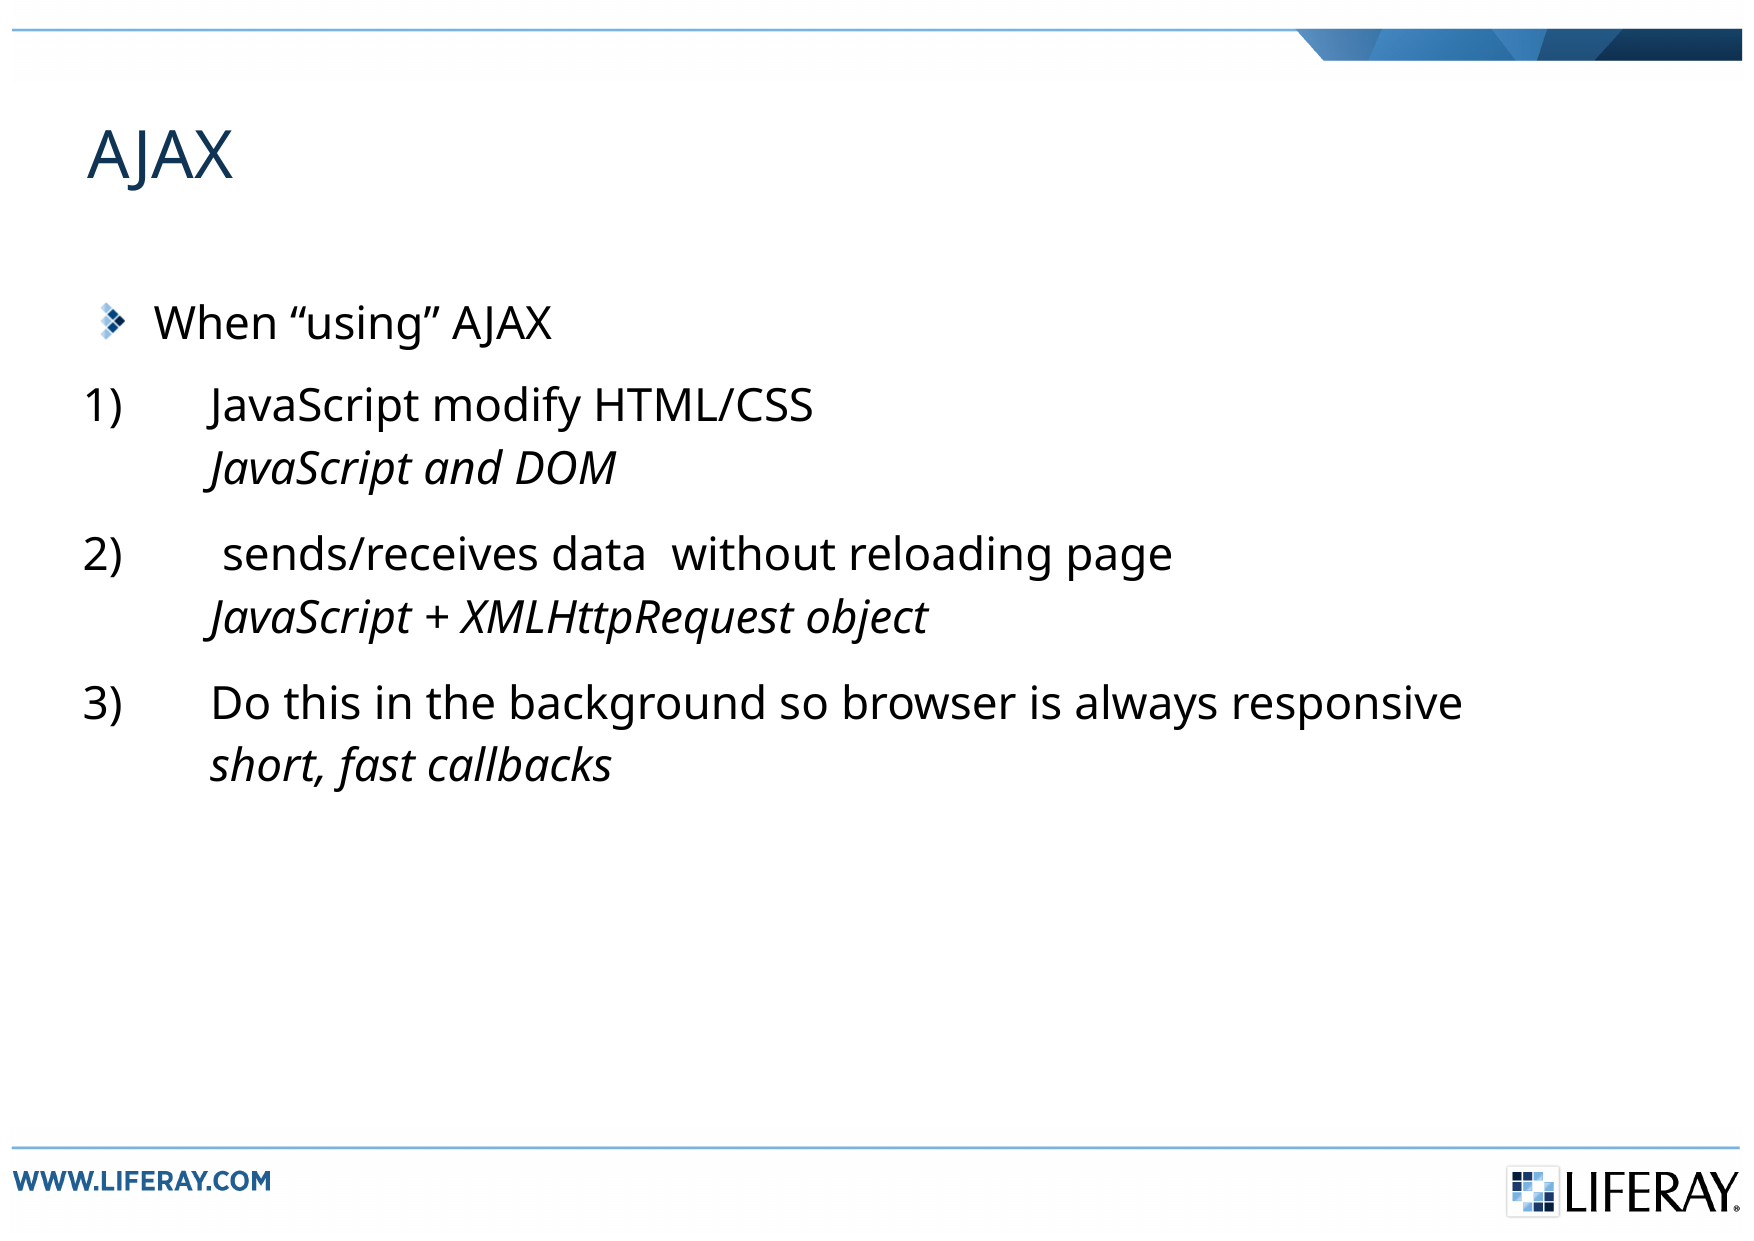

# AJAX
When “using” AJAX
JavaScript modify HTML/CSS
JavaScript and DOM
 sends/receives data without reloading page
JavaScript + XMLHttpRequest object
Do this in the background so browser is always responsive
short, fast callbacks